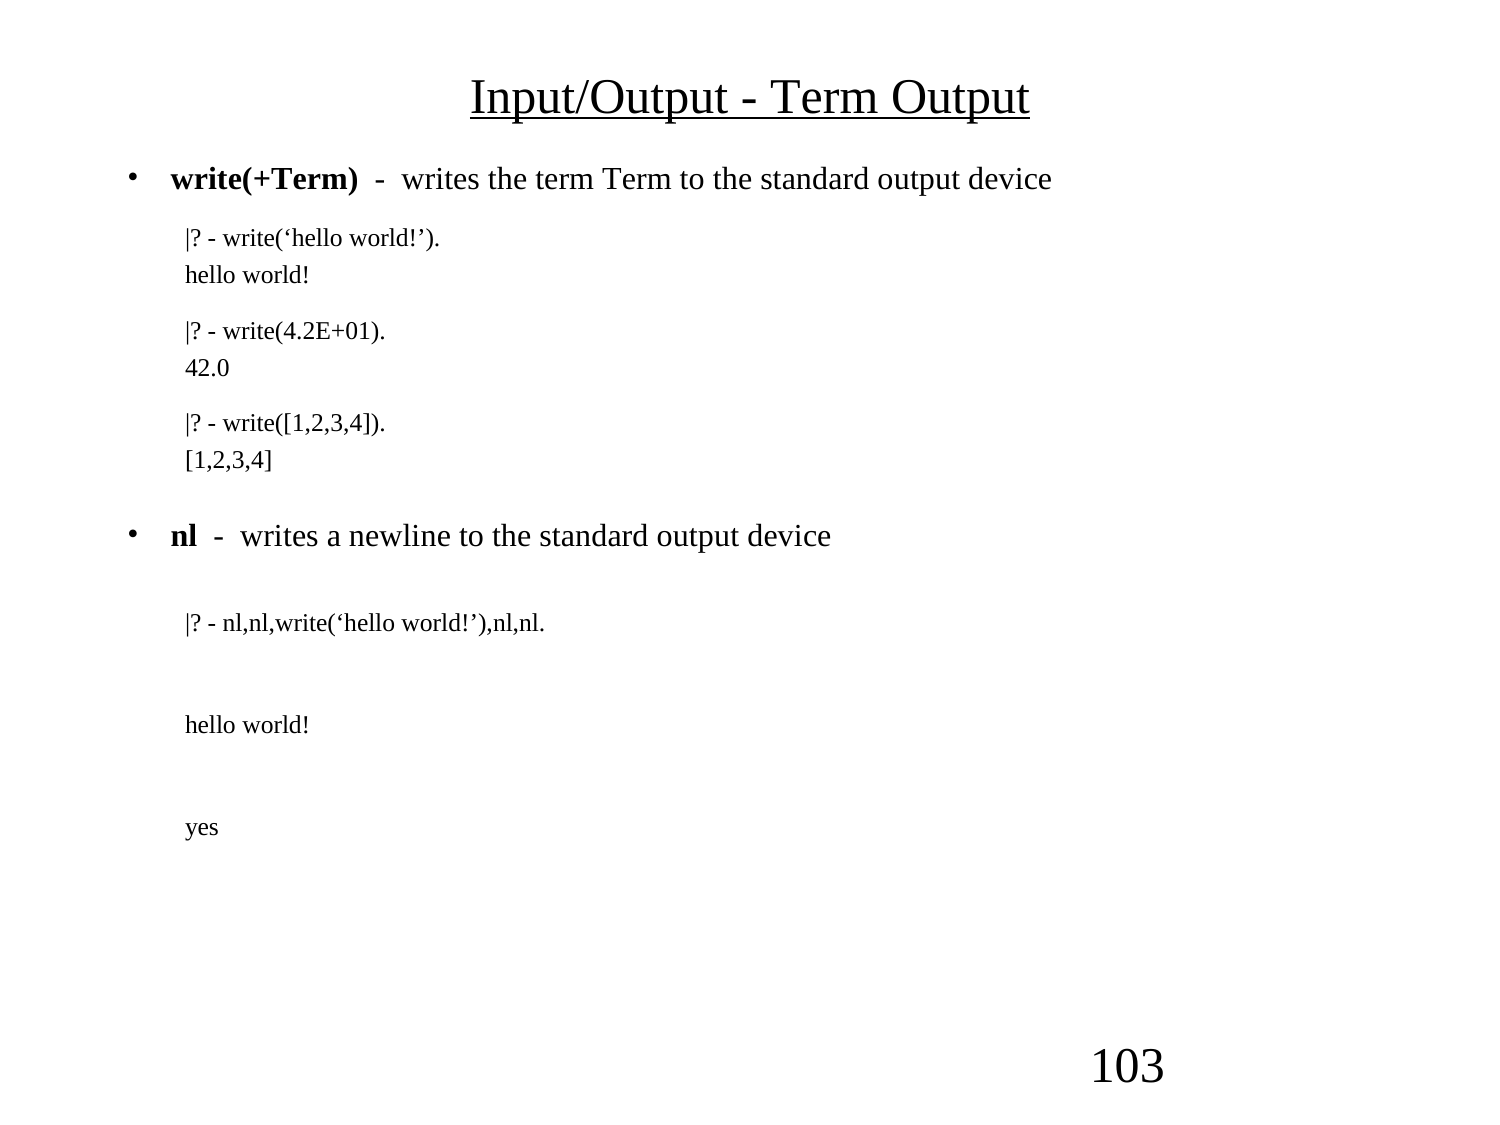

# Input/Output - Term Output
write(+Term) - writes the term Term to the standard output device
|? - write(‘hello world!’).
hello world!
|? - write(4.2E+01).
42.0
|? - write([1,2,3,4]).
[1,2,3,4]
nl - writes a newline to the standard output device
|? - nl,nl,write(‘hello world!’),nl,nl.
hello world!
yes
103